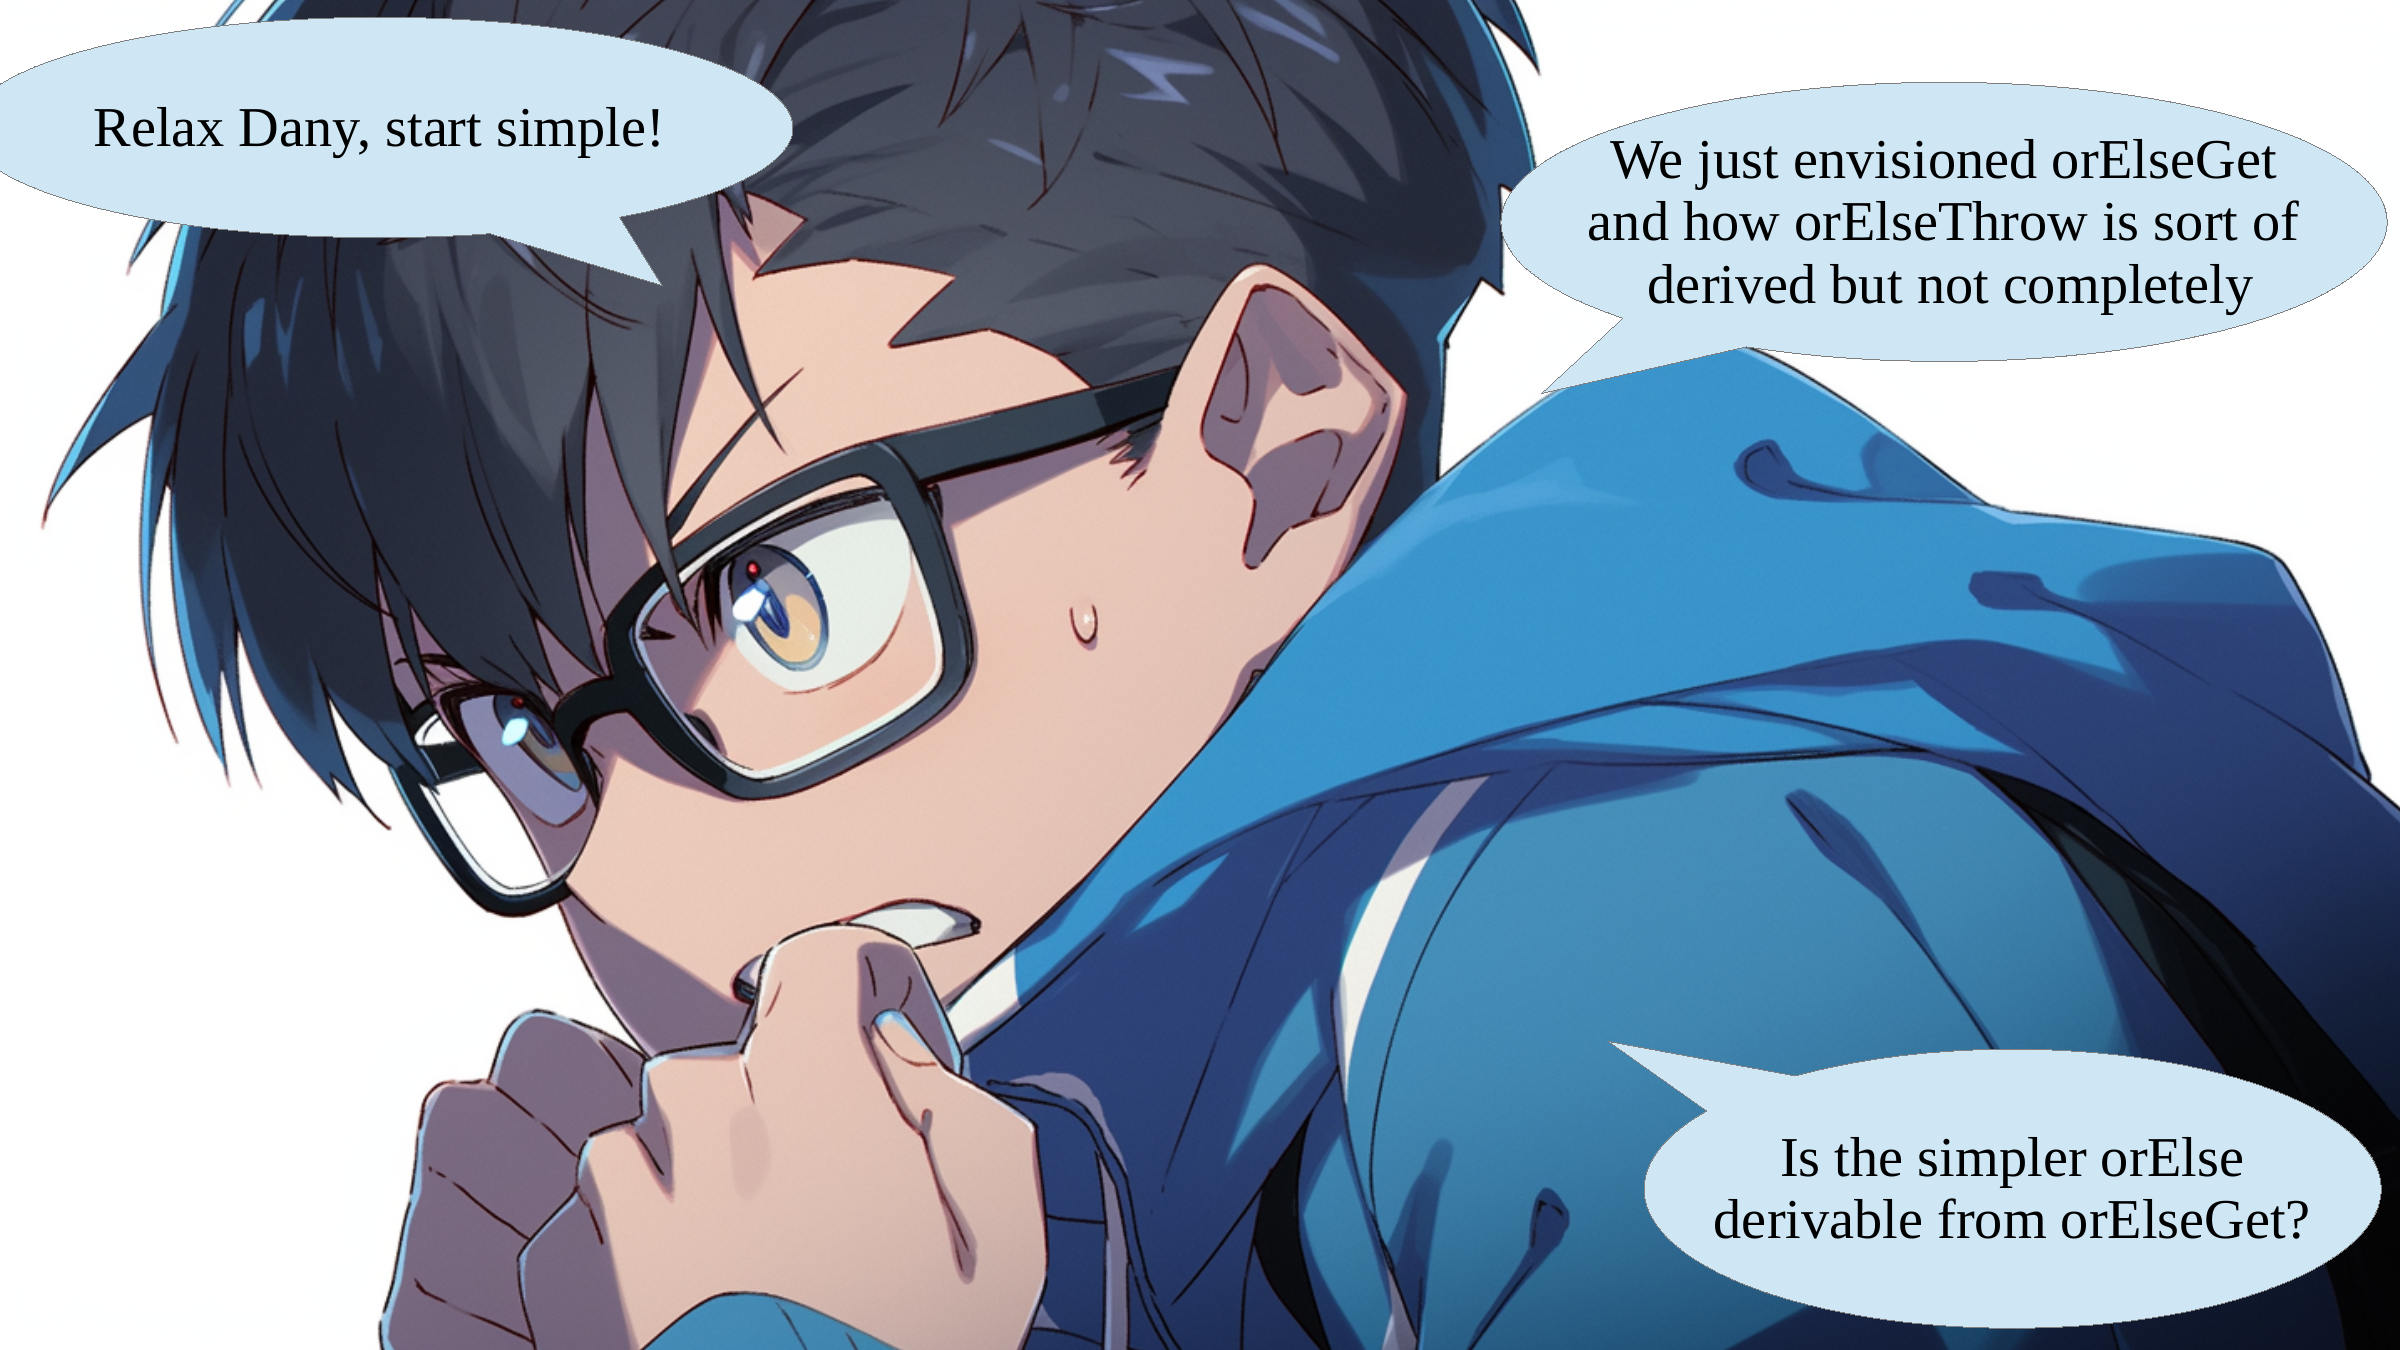

Relax Dany, start simple!
We just envisioned orElseGet
and how orElseThrow is sort of
 derived but not completely
Is the simpler orElse
derivable from orElseGet?